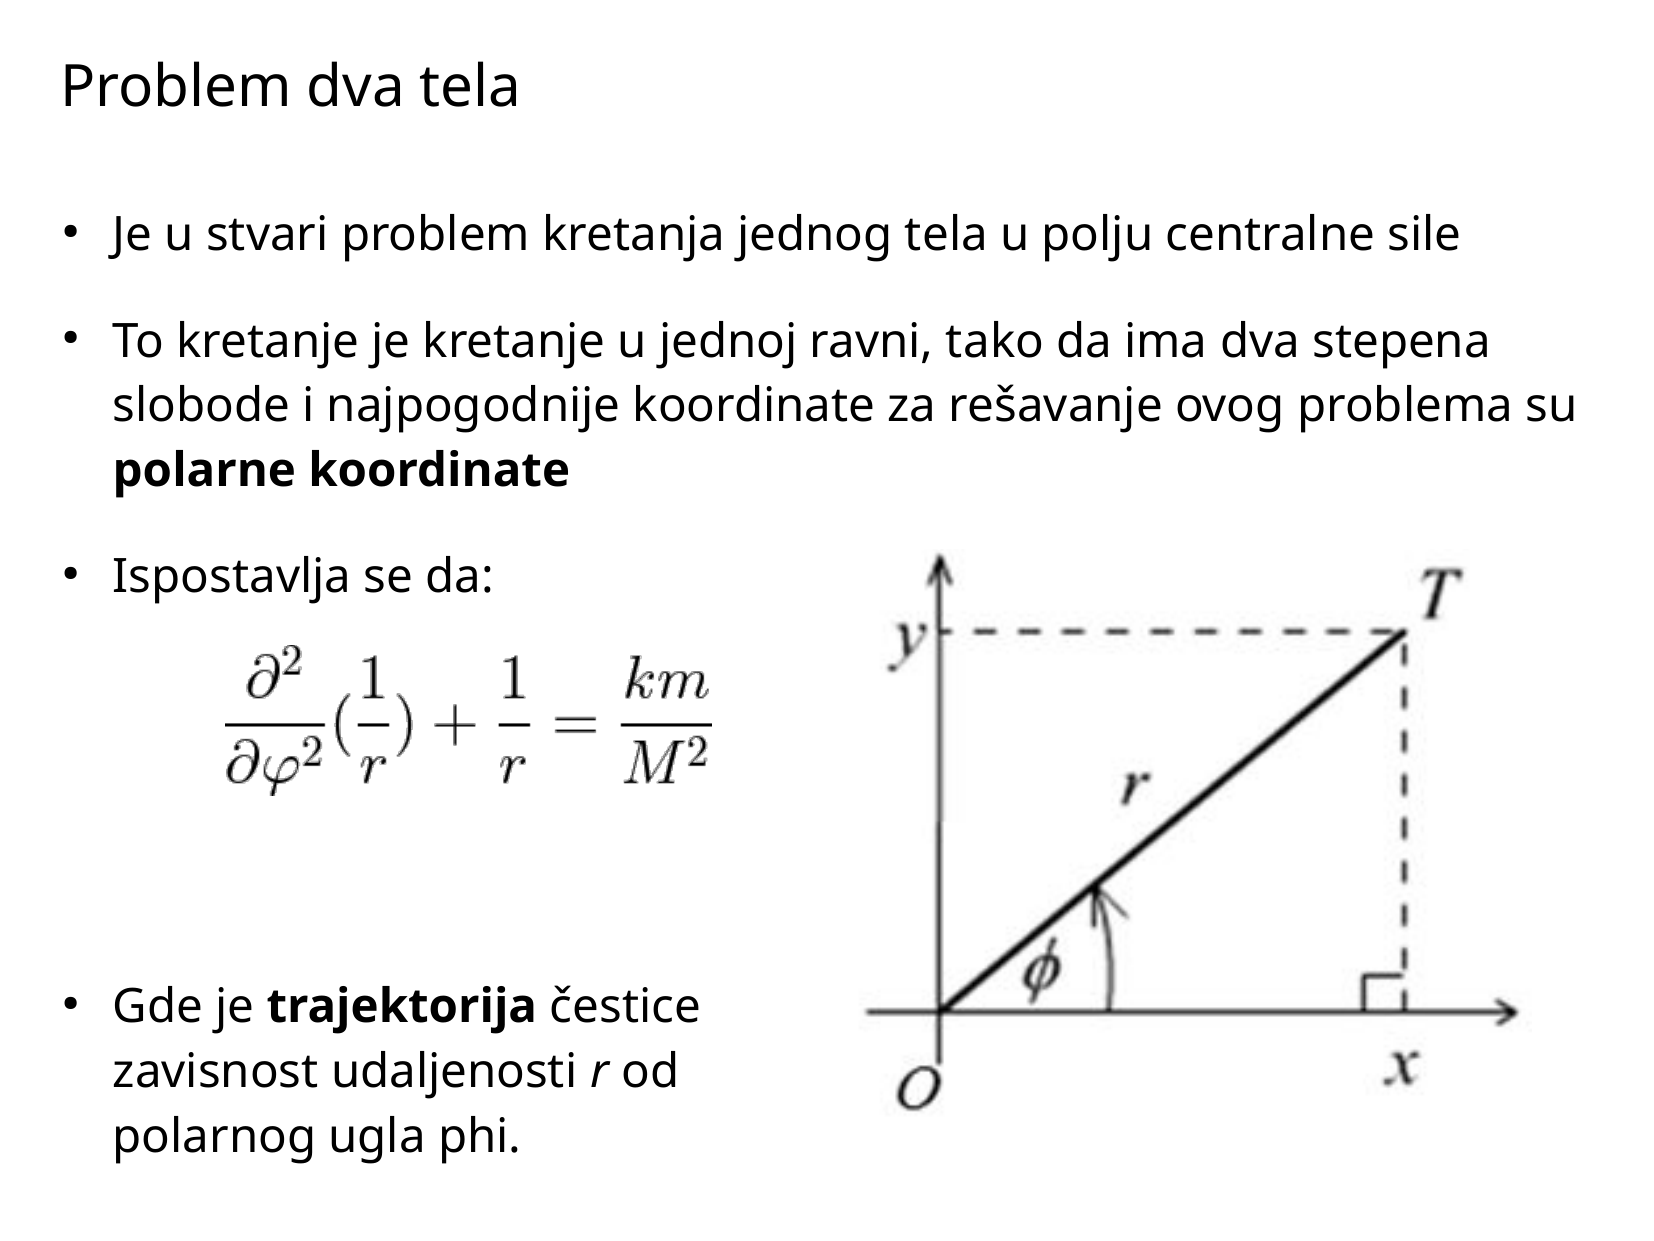

# Problem dva tela
Je u stvari problem kretanja jednog tela u polju centralne sile
To kretanje je kretanje u jednoj ravni, tako da ima dva stepena slobode i najpogodnije koordinate za rešavanje ovog problema su polarne koordinate
Ispostavlja se da:
Gde je trajektorija čestice
zavisnost udaljenosti r od
polarnog ugla phi.